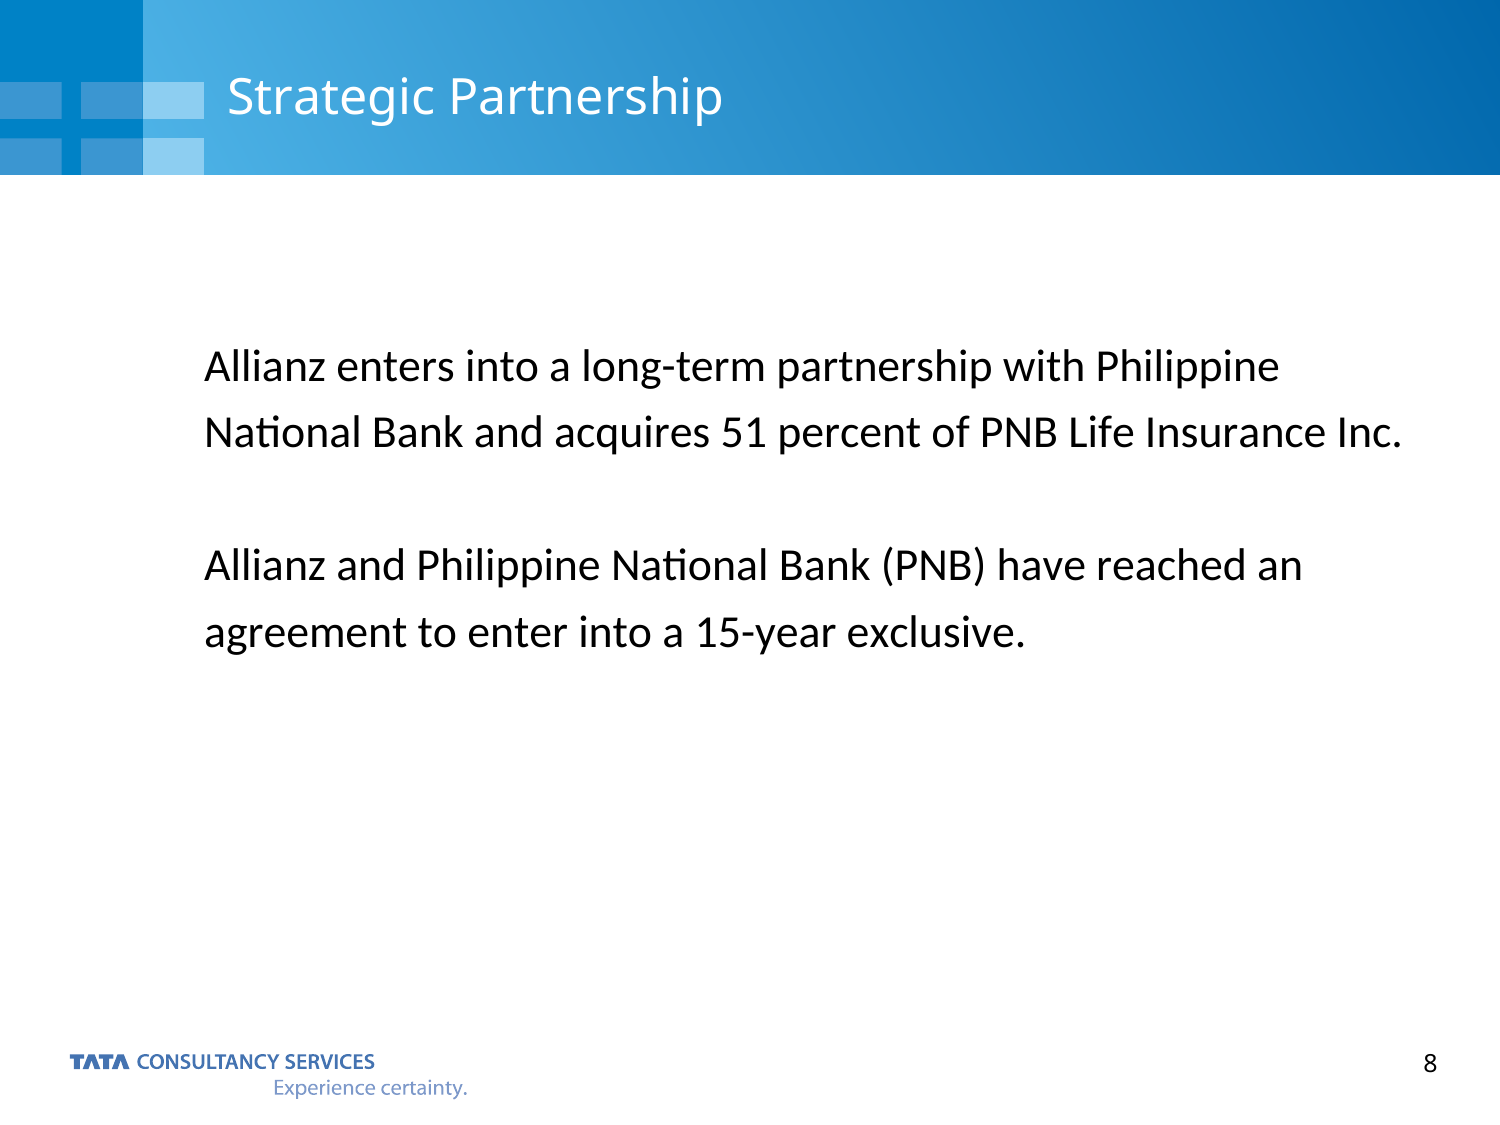

Strategic Partnership
Allianz enters into a long-term partnership with Philippine
National Bank and acquires 51 percent of PNB Life Insurance Inc.
Allianz and Philippine National Bank (PNB) have reached an
agreement to enter into a 15-year exclusive.